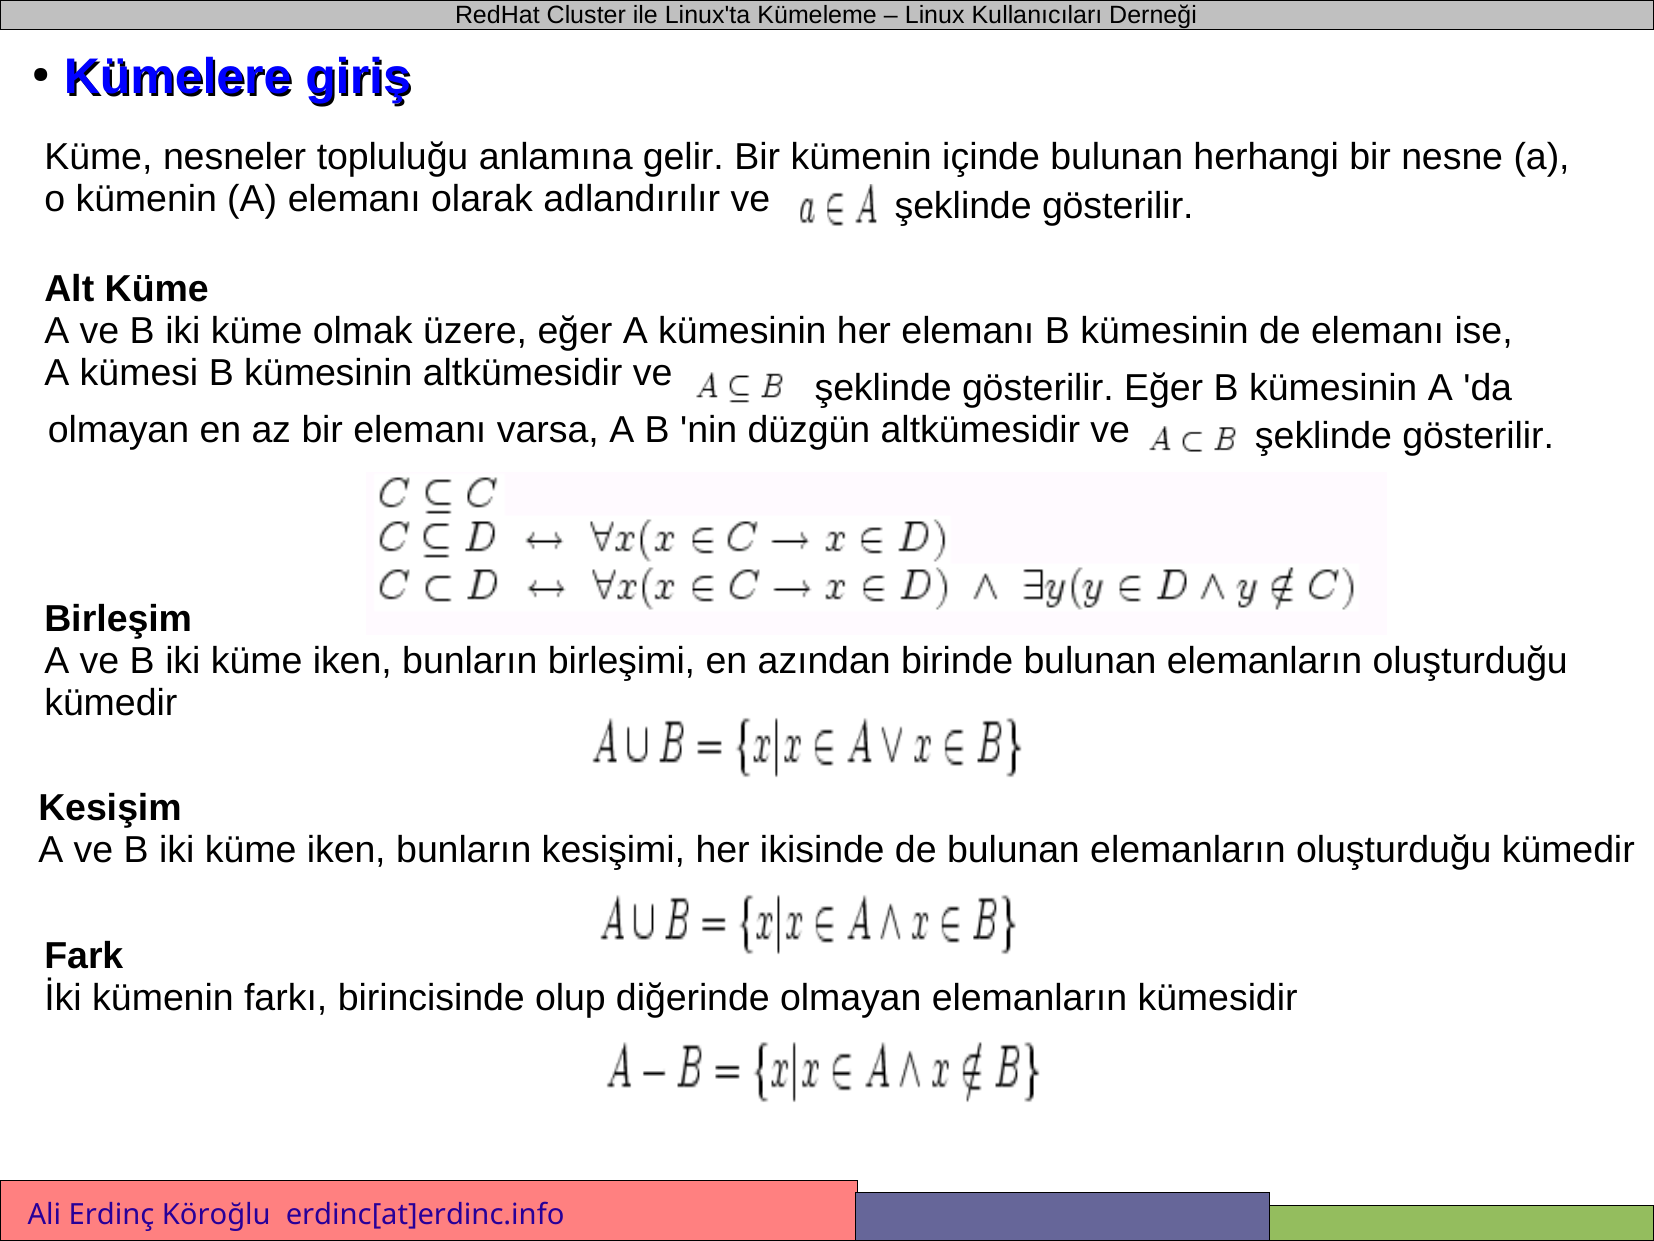

RedHat Cluster ile Linux'ta Kümeleme – Linux Kullanıcıları Derneği
 Kümelere giriş
Küme, nesneler topluluğu anlamına gelir. Bir kümenin içinde bulunan herhangi bir nesne (a),
o kümenin (A) elemanı olarak adlandırılır ve
şeklinde gösterilir.
Alt Küme
A ve B iki küme olmak üzere, eğer A kümesinin her elemanı B kümesinin de elemanı ise,
A kümesi B kümesinin altkümesidir ve
 şeklinde gösterilir. Eğer B kümesinin A 'da
olmayan en az bir elemanı varsa, A B 'nin düzgün altkümesidir ve
şeklinde gösterilir.
Birleşim
A ve B iki küme iken, bunların birleşimi, en azından birinde bulunan elemanların oluşturduğu
kümedir
Kesişim
A ve B iki küme iken, bunların kesişimi, her ikisinde de bulunan elemanların oluşturduğu kümedir
Fark
İki kümenin farkı, birincisinde olup diğerinde olmayan elemanların kümesidir
Ali Erdinç Köroğlu erdinc[at]erdinc.info http://www.erdinc.info